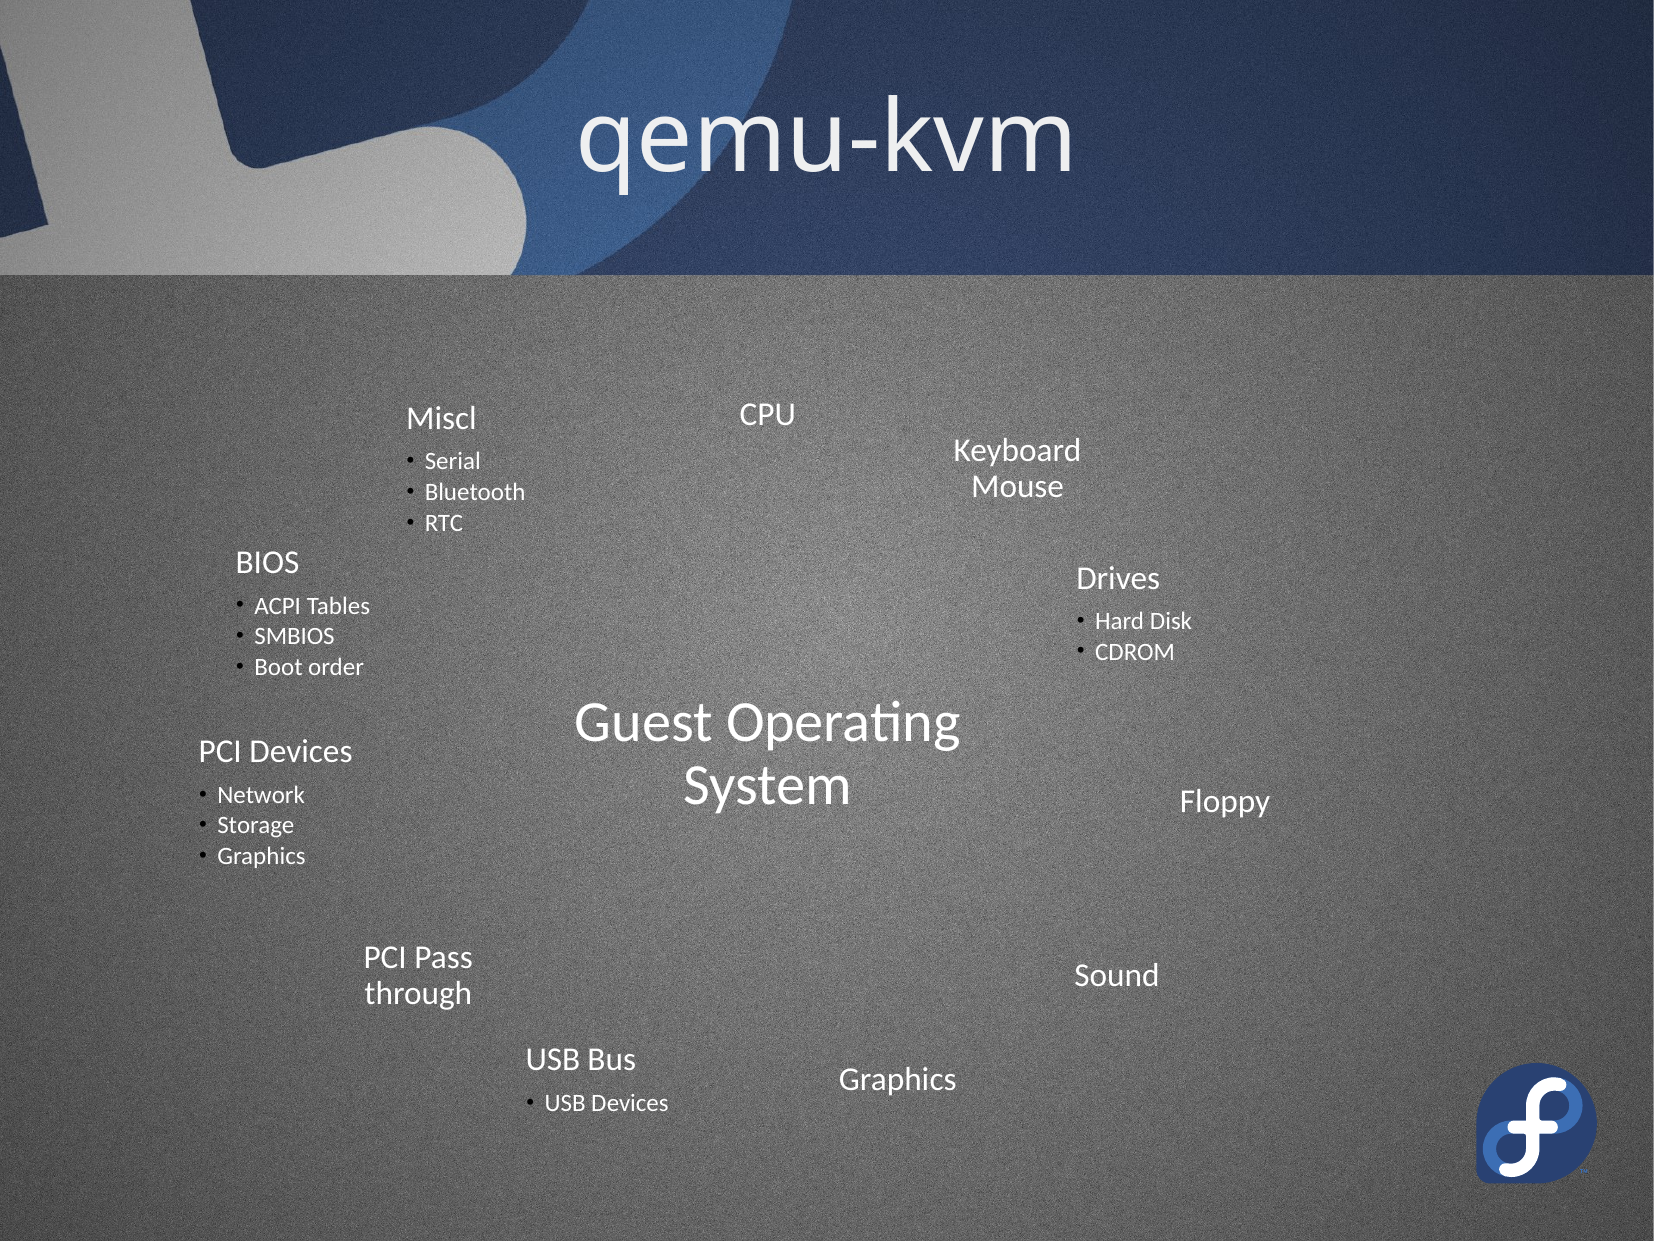

# qemu-kvm
CPU
Miscl
Serial
Bluetooth
RTC
Keyboard Mouse
BIOS
ACPI Tables
SMBIOS
Boot order
Drives
Hard Disk
CDROM
Guest Operating System
PCI Devices
Network
Storage
Graphics
Floppy
PCI Pass through
Sound
USB Bus
USB Devices
Graphics